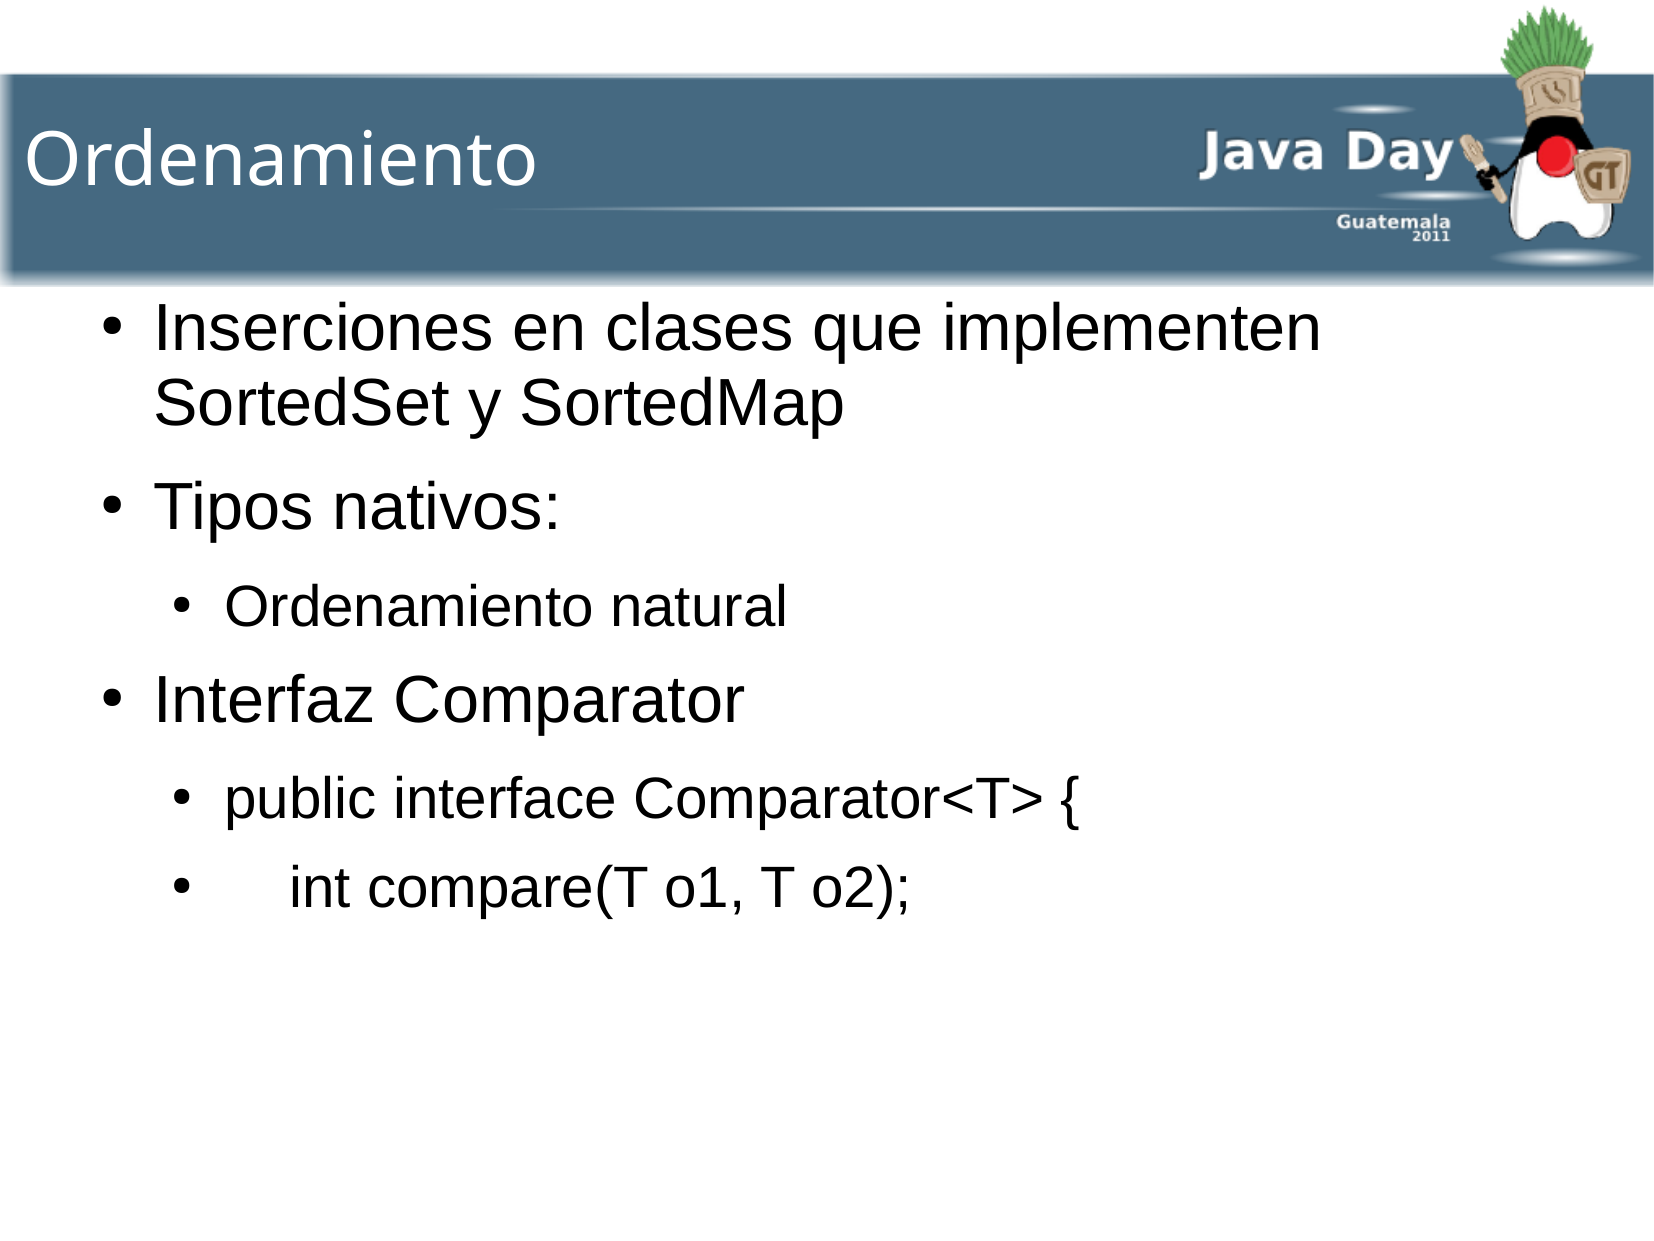

# Ordenamiento
Inserciones en clases que implementen SortedSet y SortedMap
Tipos nativos:
Ordenamiento natural
Interfaz Comparator
public interface Comparator<T> {
 int compare(T o1, T o2);